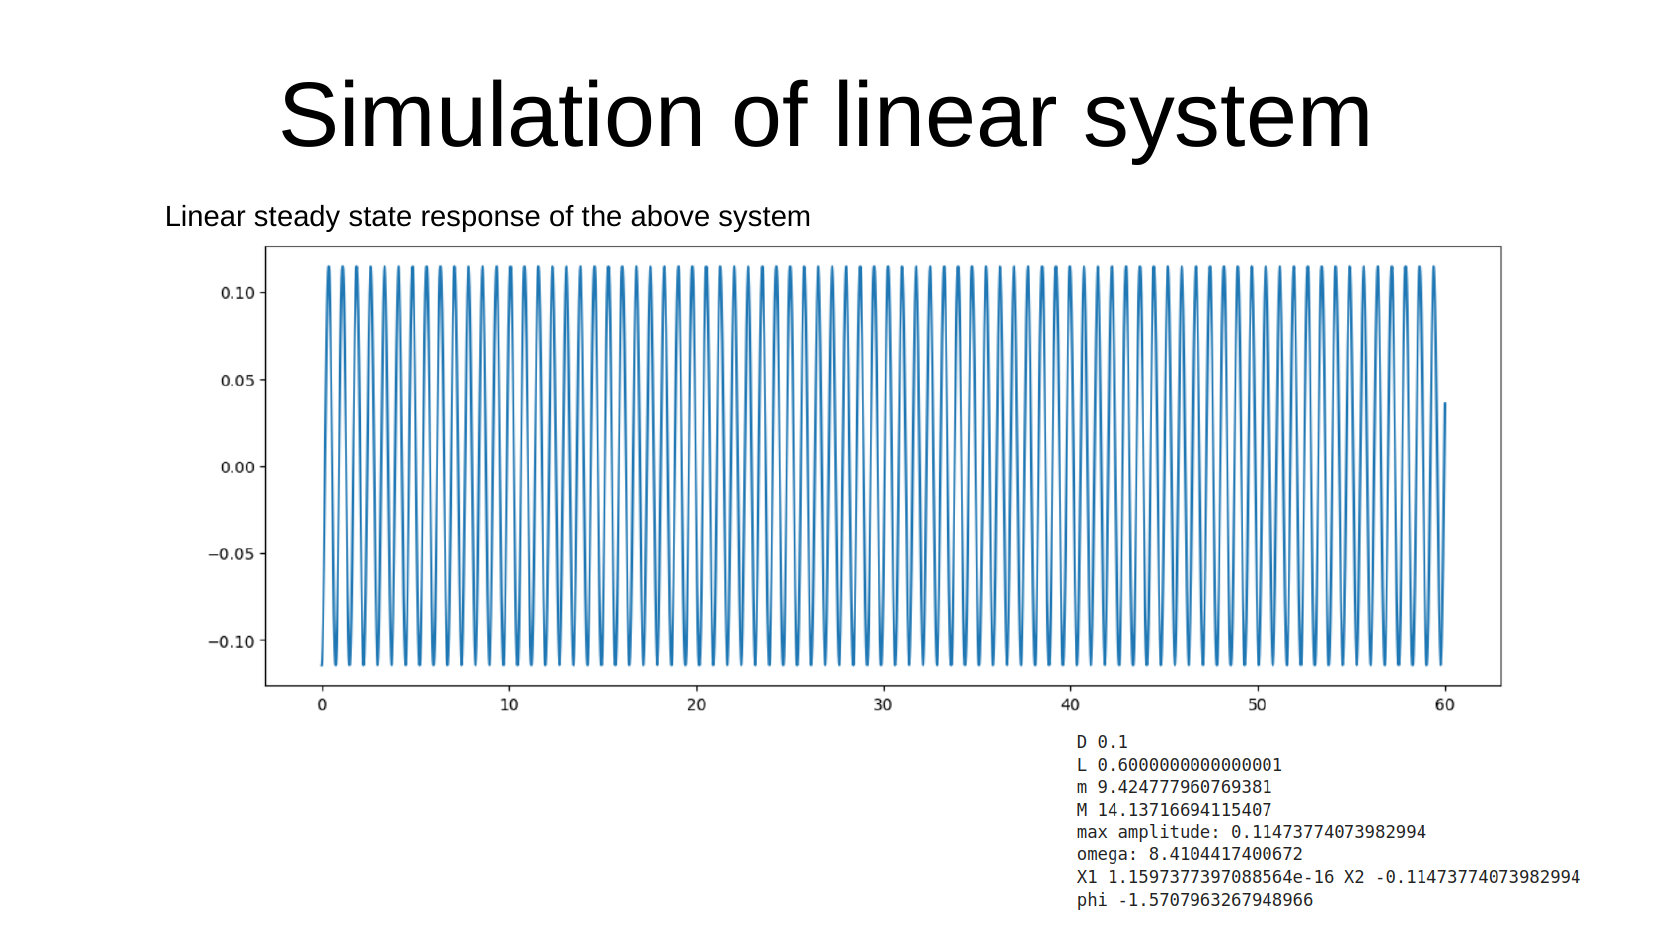

# Simulation of linear system
Linear steady state response of the above system